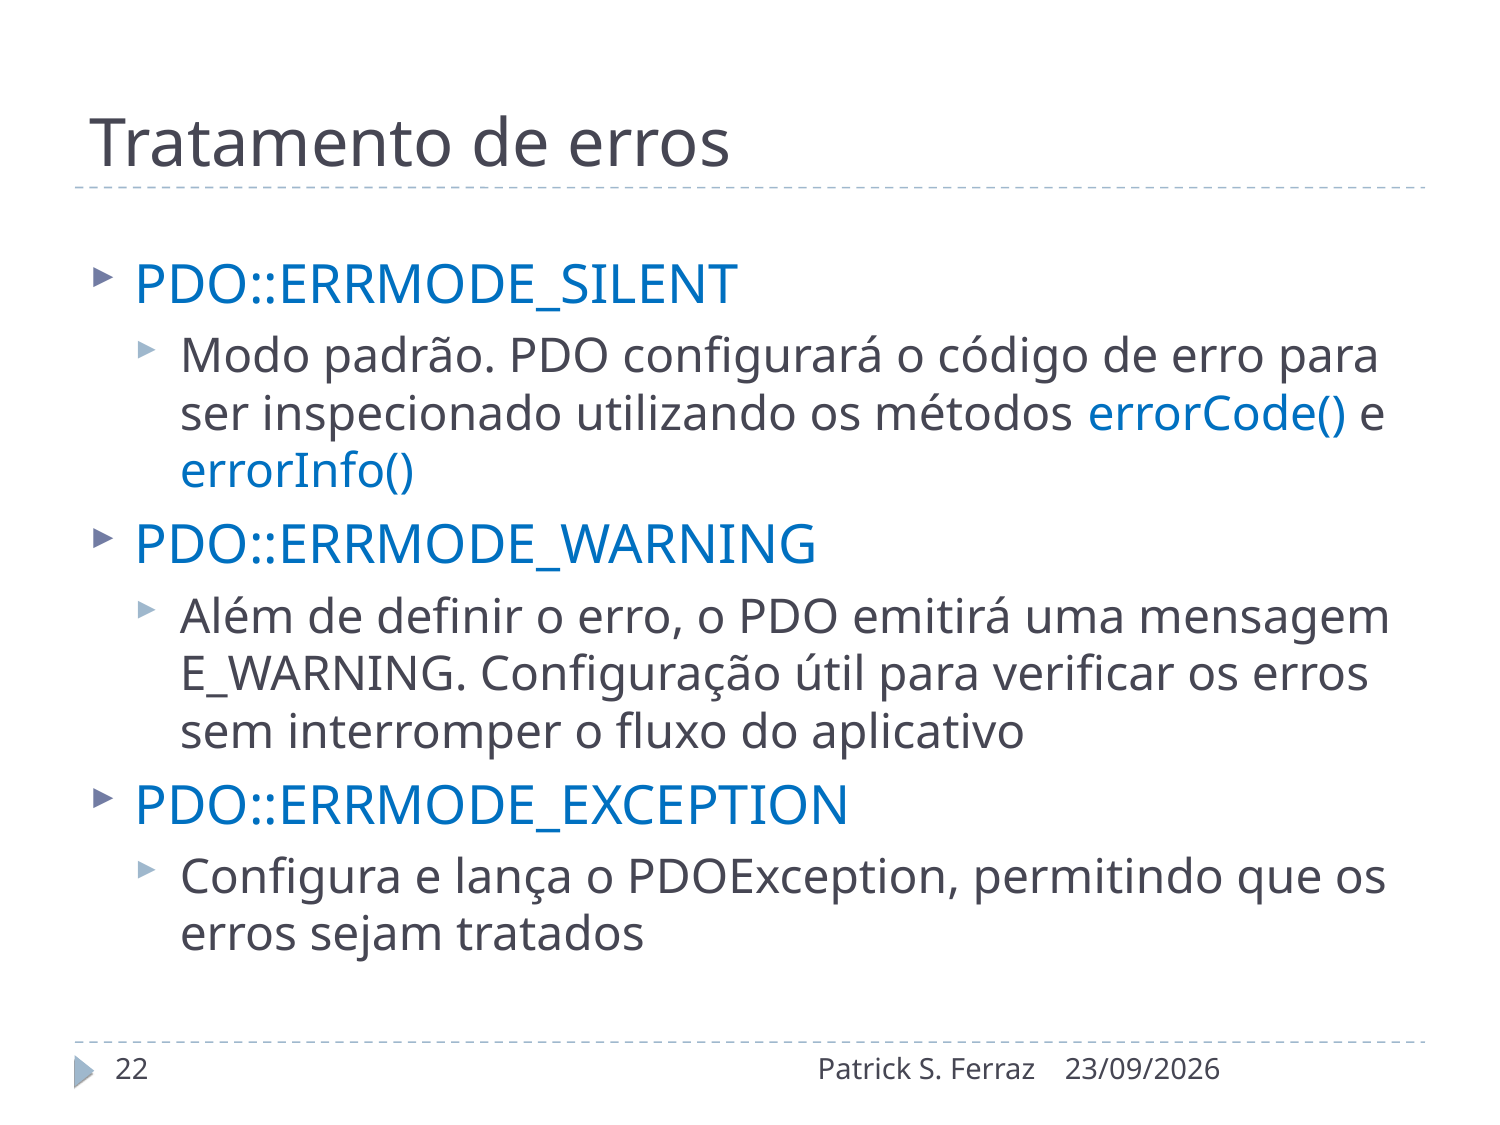

# Tratamento de erros
PDO::ERRMODE_SILENT
Modo padrão. PDO configurará o código de erro para ser inspecionado utilizando os métodos errorCode() e errorInfo()
PDO::ERRMODE_WARNING
Além de definir o erro, o PDO emitirá uma mensagem E_WARNING. Configuração útil para verificar os erros sem interromper o fluxo do aplicativo
PDO::ERRMODE_EXCEPTION
Configura e lança o PDOException, permitindo que os erros sejam tratados
Patrick S. Ferraz